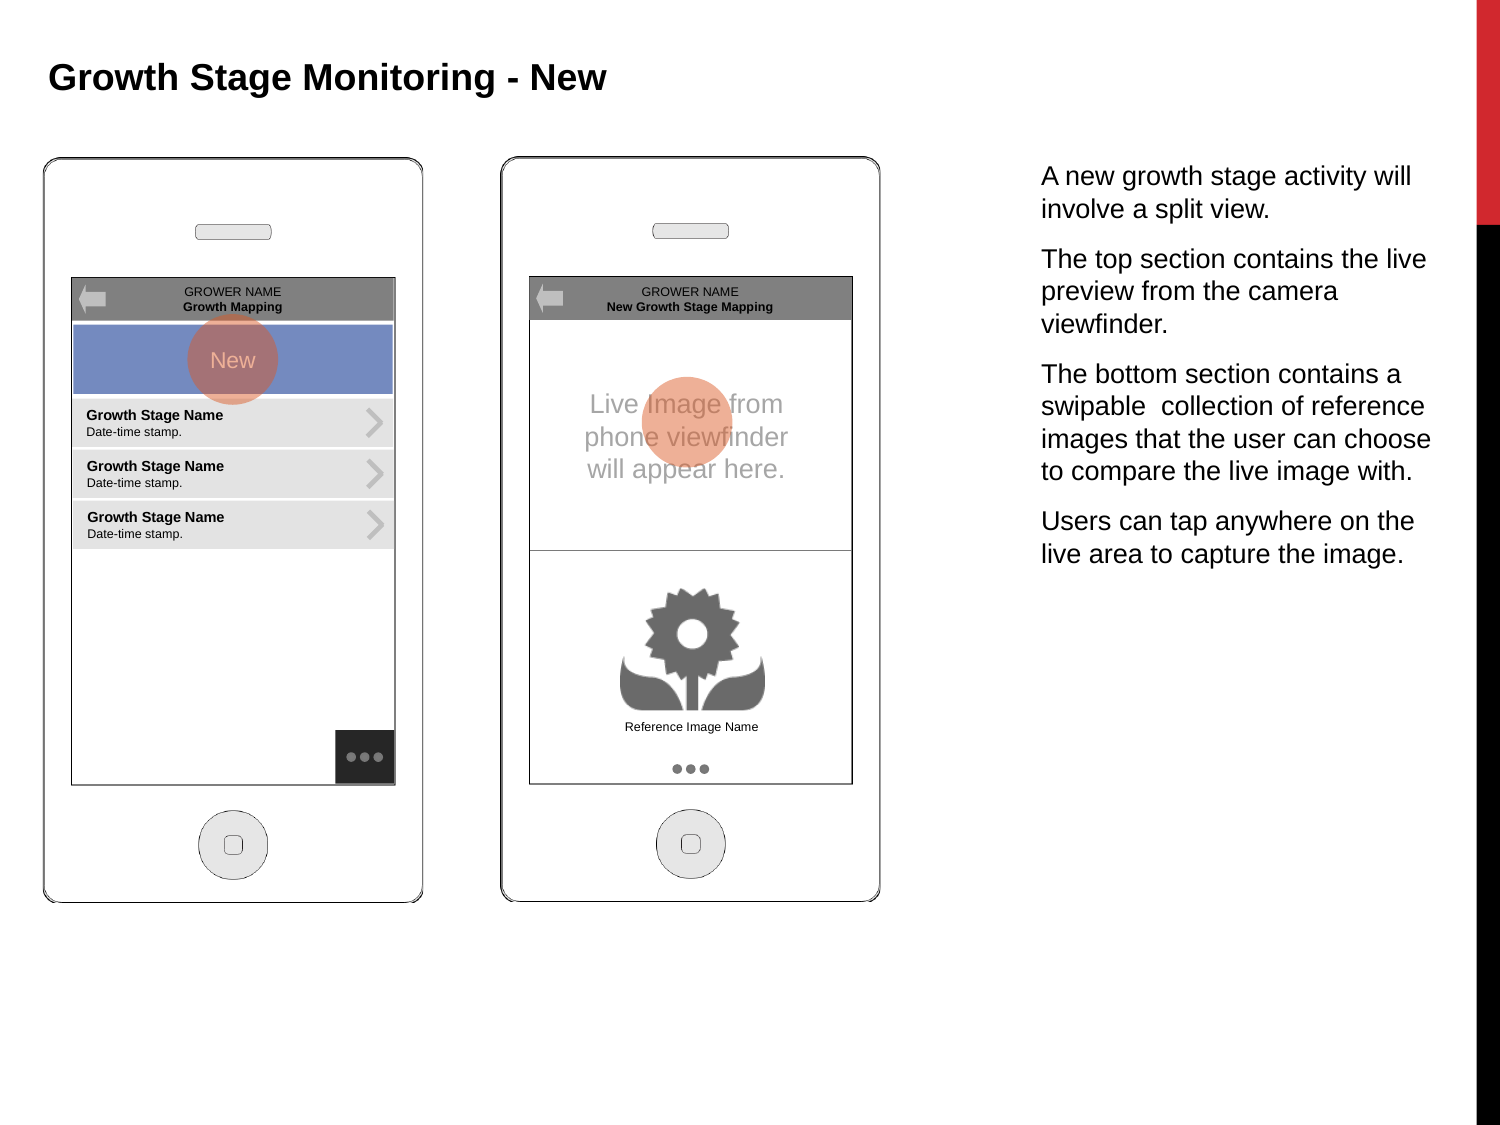

Growth Stage Monitoring - New
A new growth stage activity will involve a split view.
The top section contains the live preview from the camera viewfinder.
The bottom section contains a swipable collection of reference images that the user can choose to compare the live image with.
Users can tap anywhere on the live area to capture the image.
GROWER NAME
New Growth Stage Mapping
Live Image from phone viewfinder will appear here.
Reference Image Name
GROWER NAME
Growth Mapping
New
Growth Stage Name
Date-time stamp.
Growth Stage Name
Date-time stamp.
Growth Stage Name
Date-time stamp.